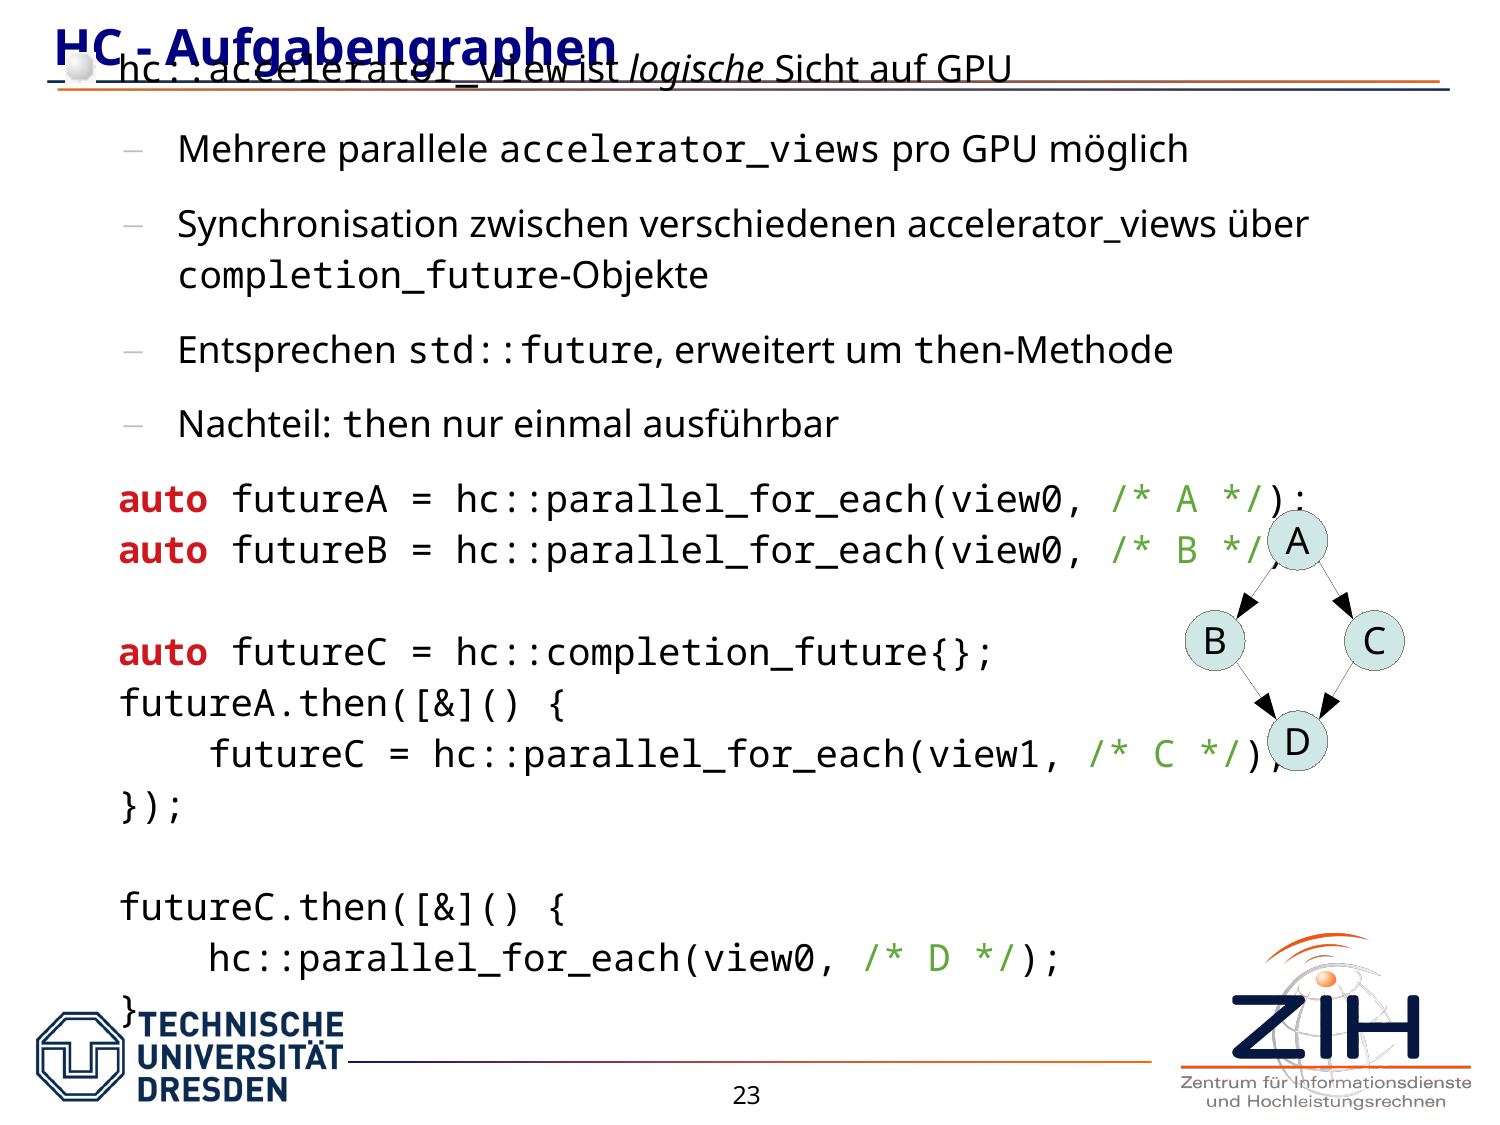

hc::accelerator_view ist logische Sicht auf GPU
Mehrere parallele accelerator_views pro GPU möglich
Synchronisation zwischen verschiedenen accelerator_views über completion_future-Objekte
Entsprechen std::future, erweitert um then-Methode
Nachteil: then nur einmal ausführbar
auto futureA = hc::parallel_for_each(view0, /* A */);
auto futureB = hc::parallel_for_each(view0, /* B */);
auto futureC = hc::completion_future{};
futureA.then([&]() {
 futureC = hc::parallel_for_each(view1, /* C */);
});
futureC.then([&]() {
 hc::parallel_for_each(view0, /* D */);
}
# HC - Aufgabengraphen
A
B
C
D
23